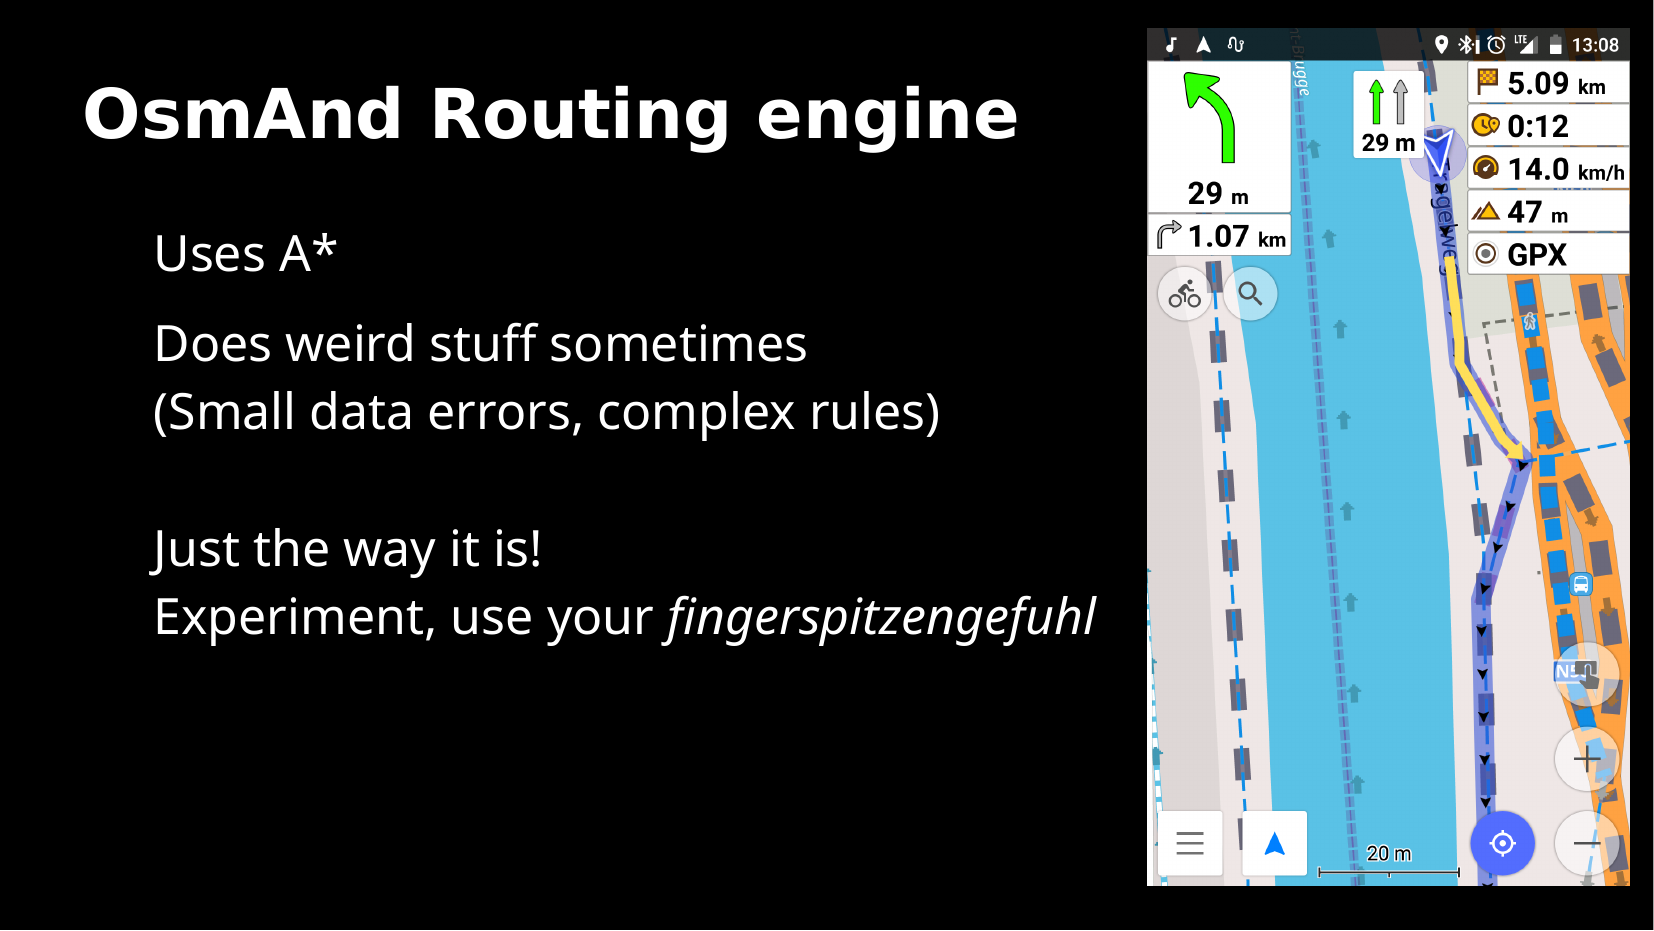

# OsmAnd Routing engine
Uses A*
Does weird stuff sometimes
(Small data errors, complex rules)
Just the way it is!
Experiment, use your fingerspitzengefuhl